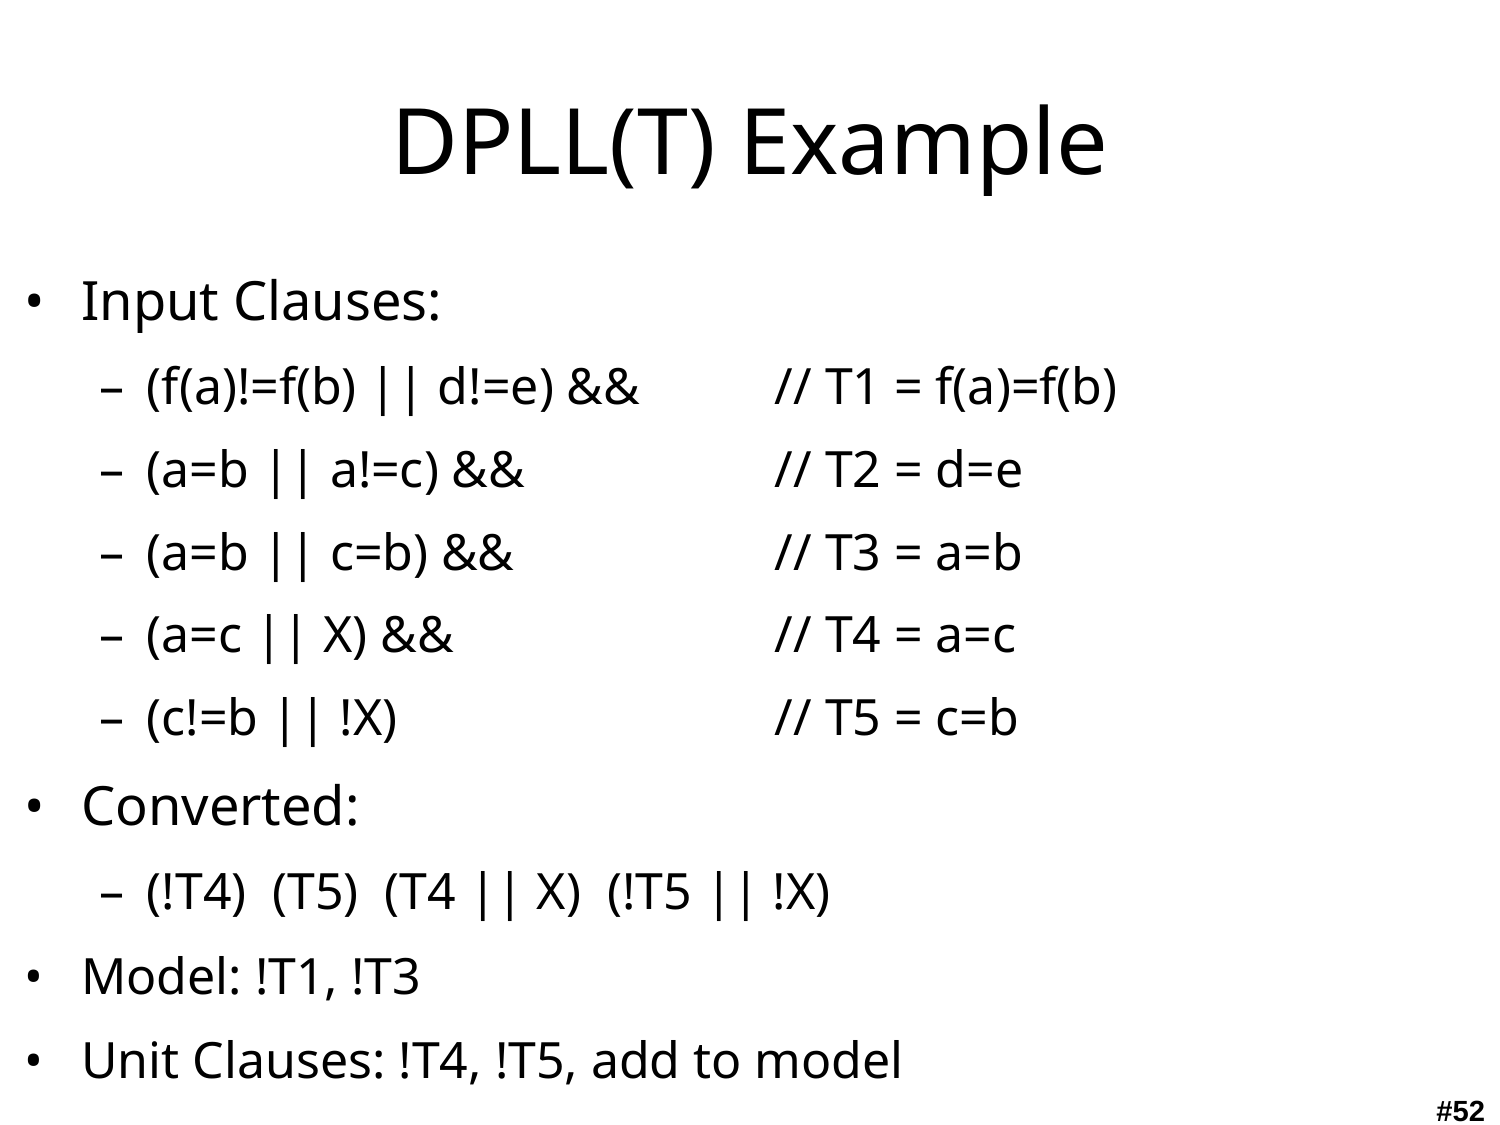

# DPLL(T) Example
Input Clauses:
(f(a)!=f(b) || d!=e) && 	// T1 = f(a)=f(b)
(a=b || a!=c) && 		// T2 = d=e
(a=b || c=b) && 		// T3 = a=b
(a=c || X) && 			// T4 = a=c
(c!=b || !X)			// T5 = c=b
Converted:
(!T4) (T5) (T4 || X) (!T5 || !X)
Model: !T1, !T3
Unit Clauses: !T4, !T5, add to model
52